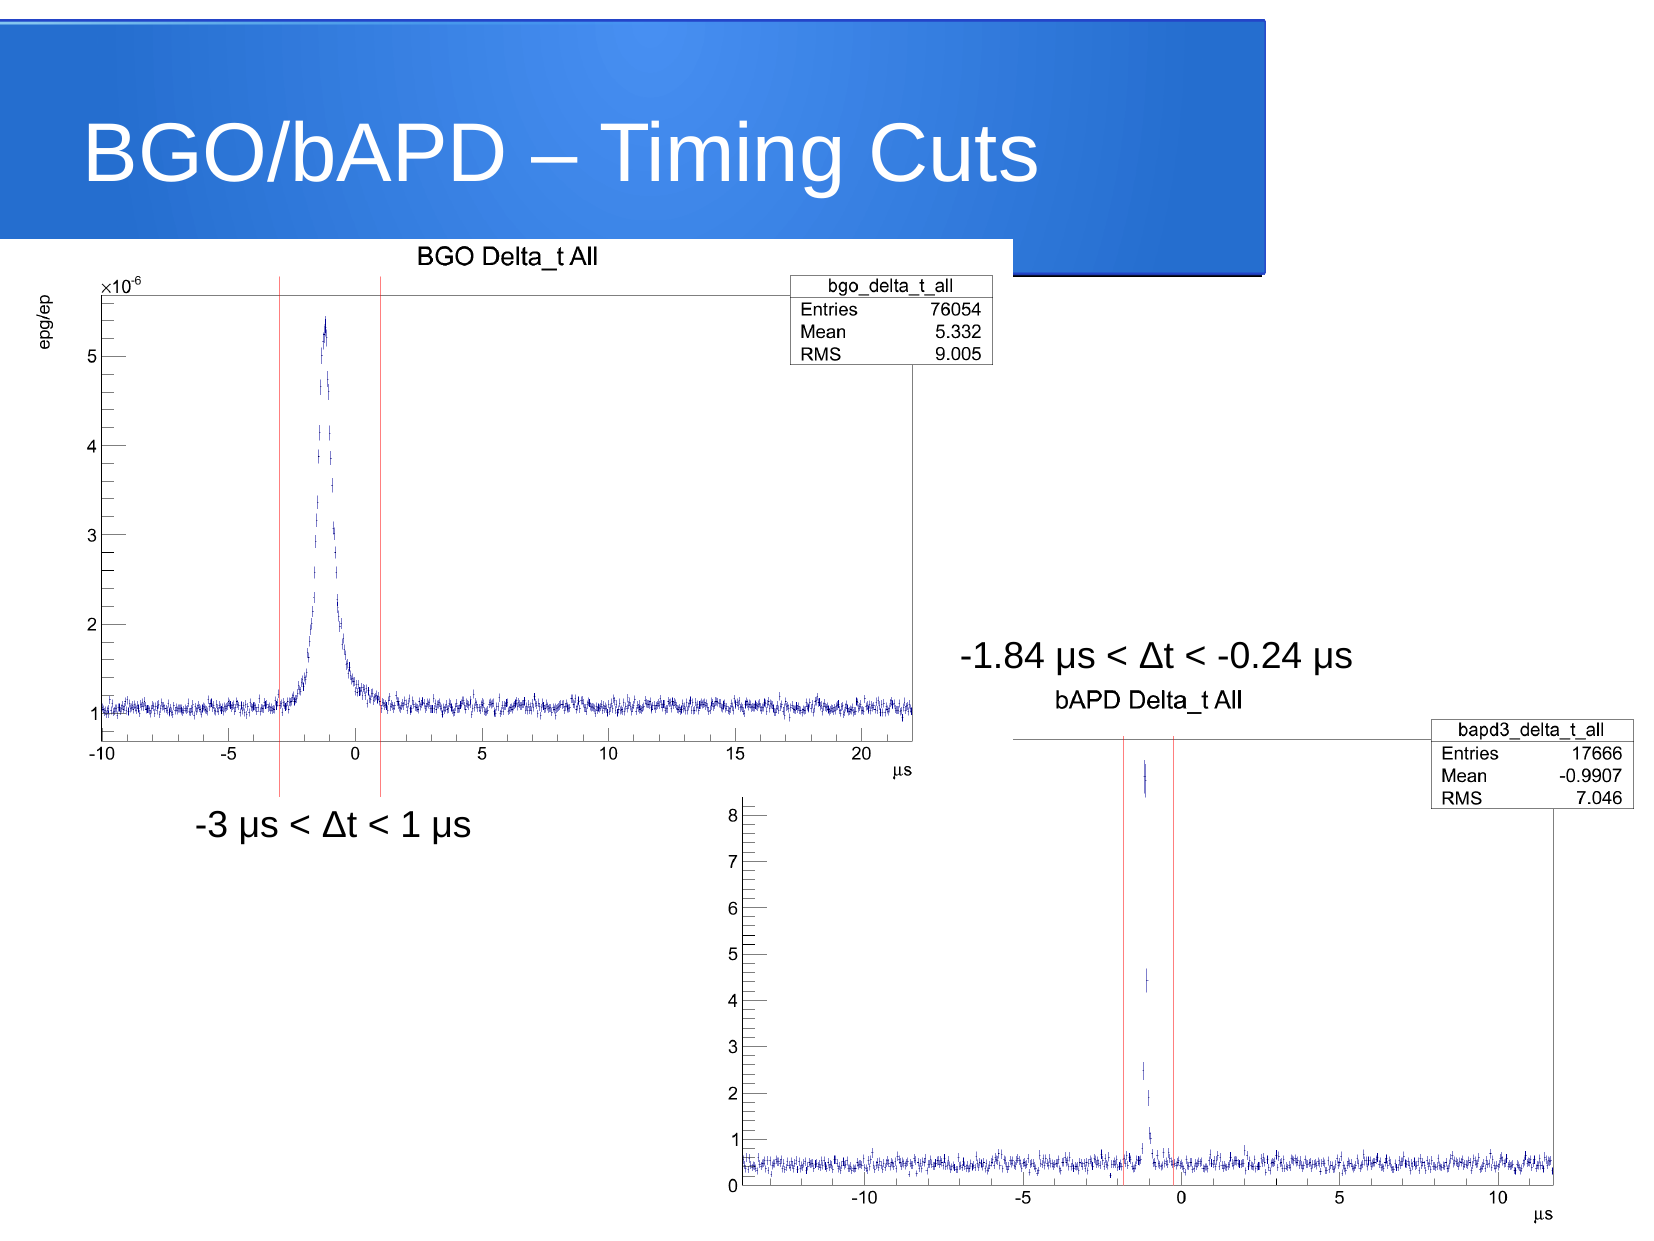

# BGO/bAPD – Timing Cuts
-1.84 μs < Δt < -0.24 μs
-3 μs < Δt < 1 μs